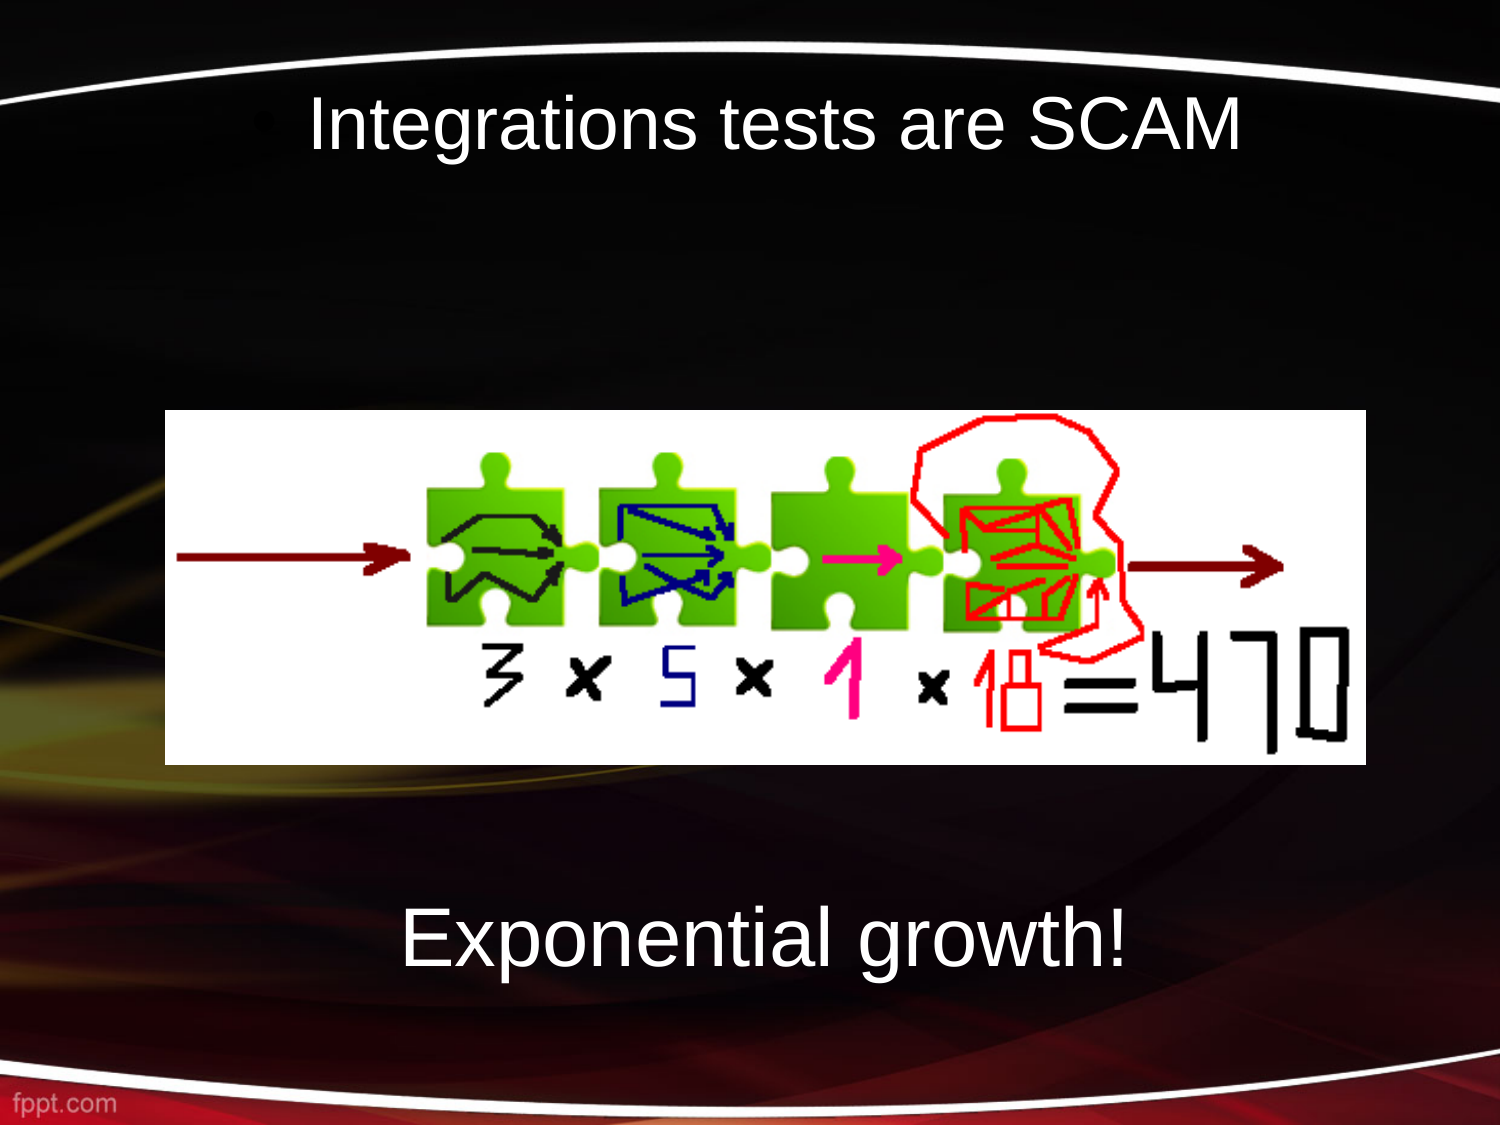

# Integrations tests are SCAM
Exponential growth!